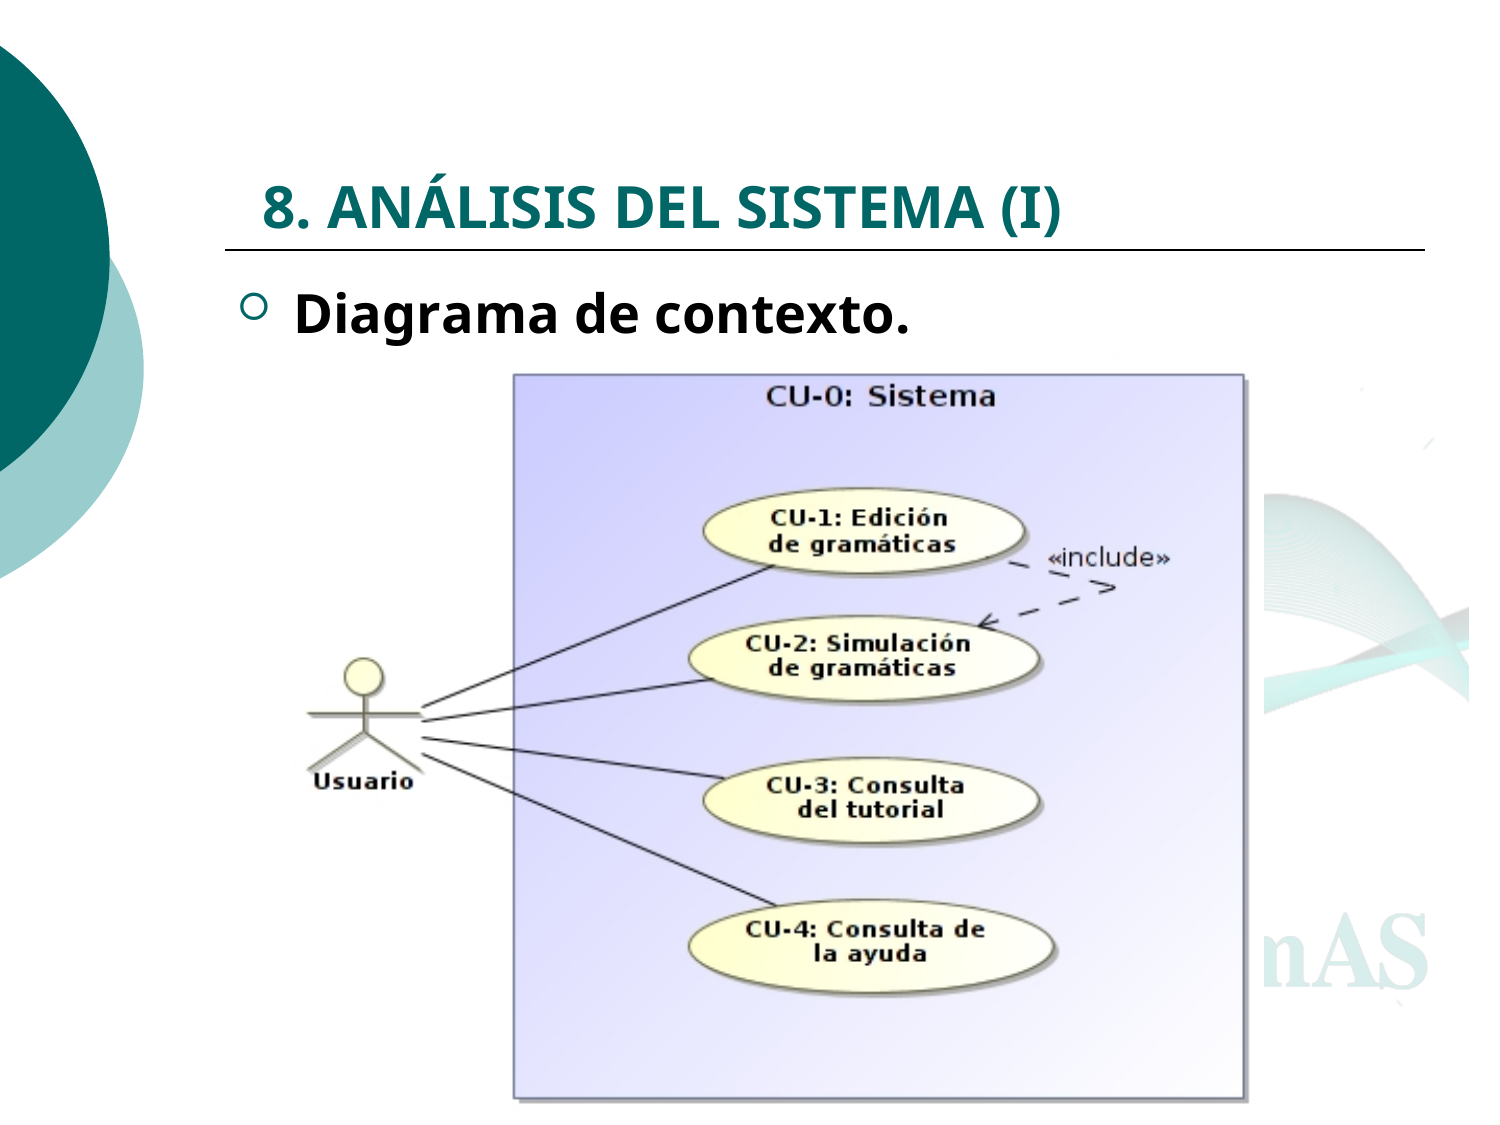

# 8. ANÁLISIS DEL SISTEMA (I)
Diagrama de contexto.